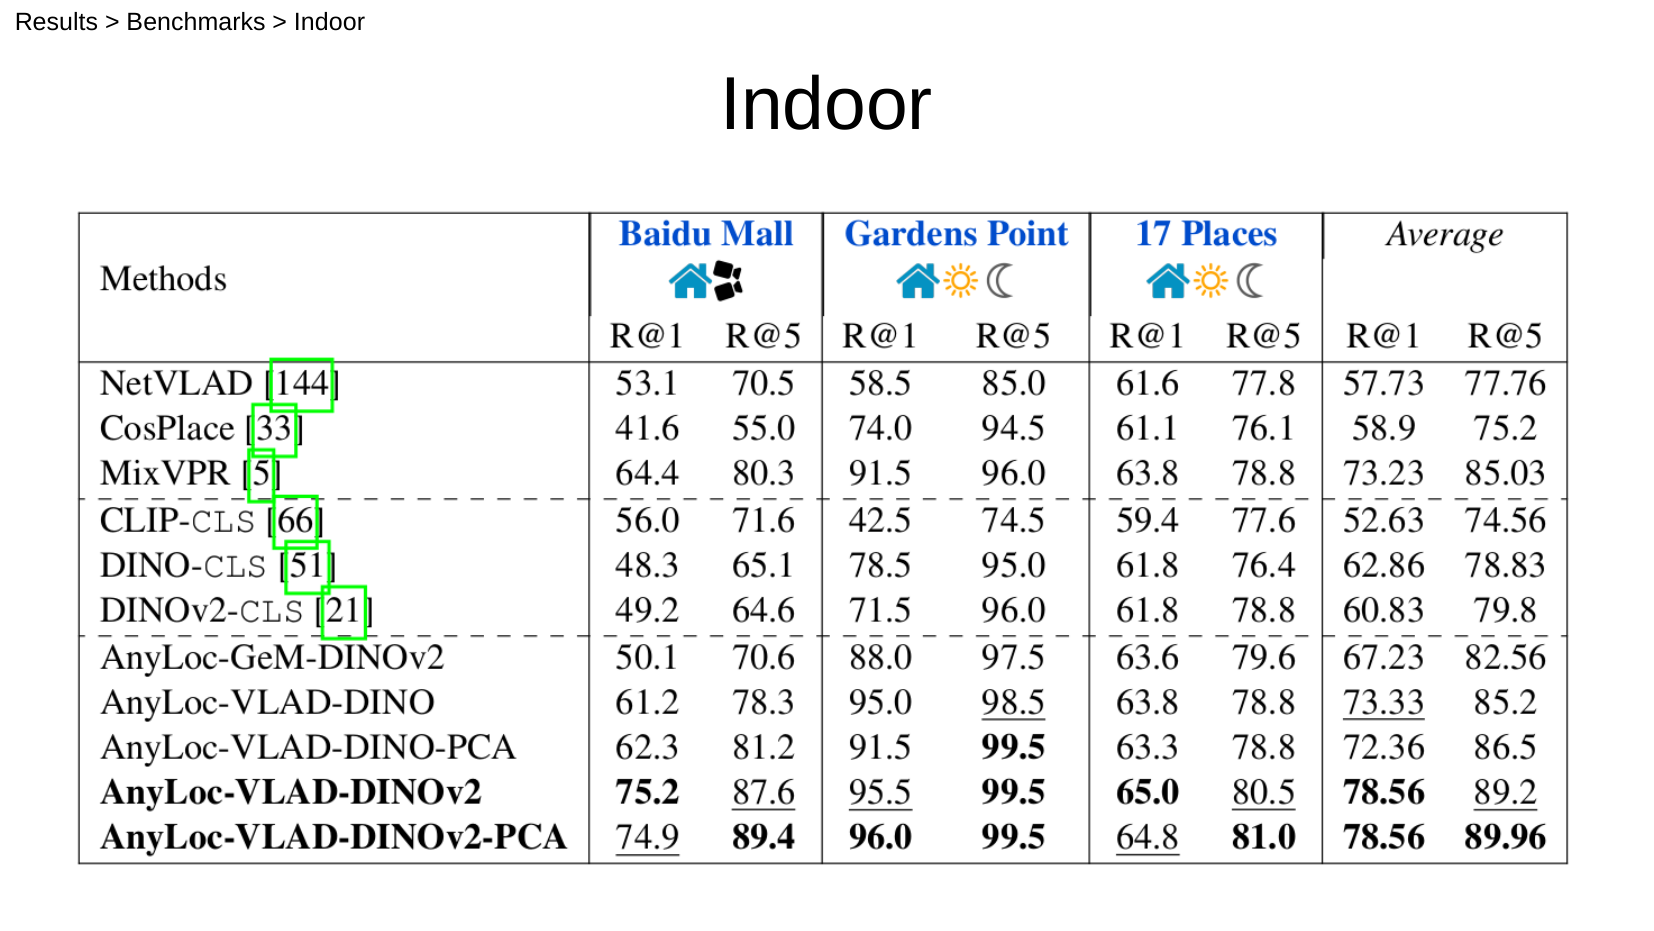

Results > Benchmarks > Indoor
# Indoor